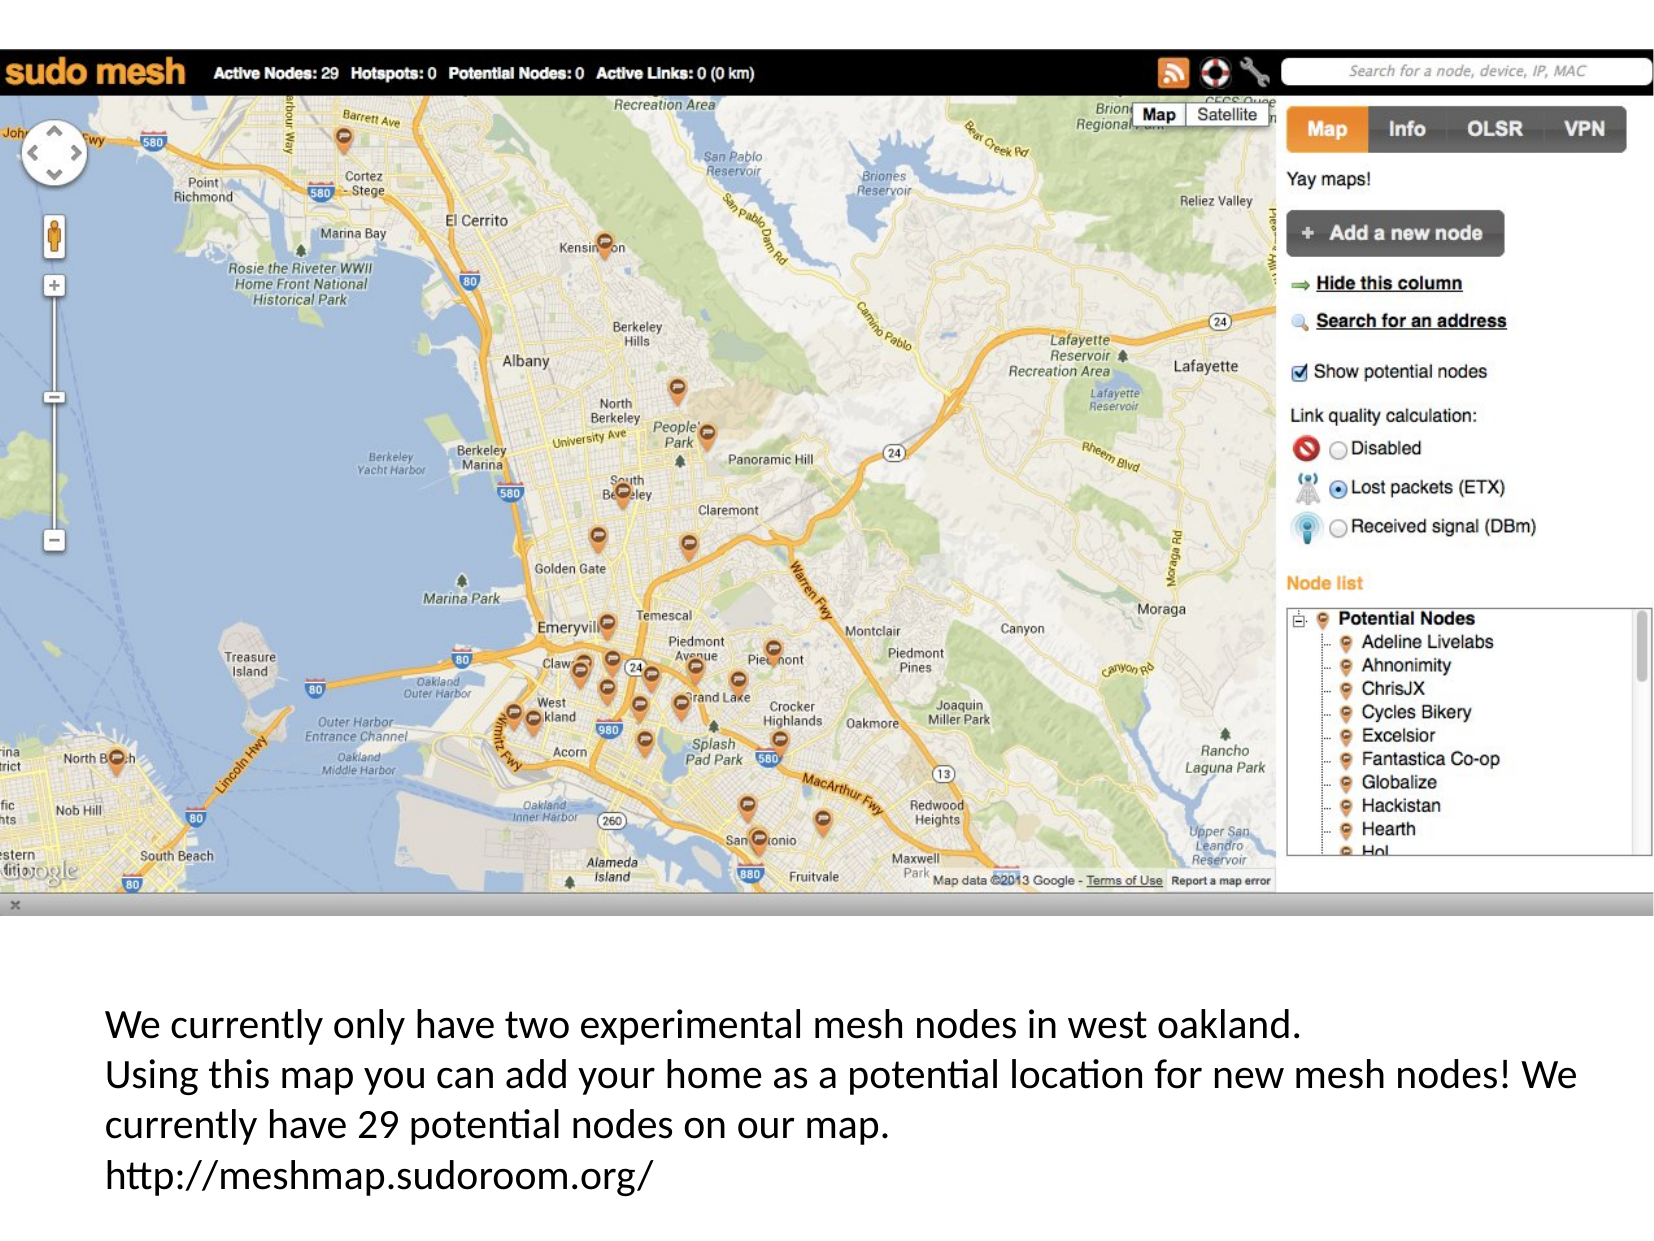

# What’s a mesh?
	Free as in freedom alternative internet.
We currently only have two experimental mesh nodes in west oakland.
Using this map you can add your home as a potential location for new mesh nodes! We currently have 29 potential nodes on our map.
http://meshmap.sudoroom.org/